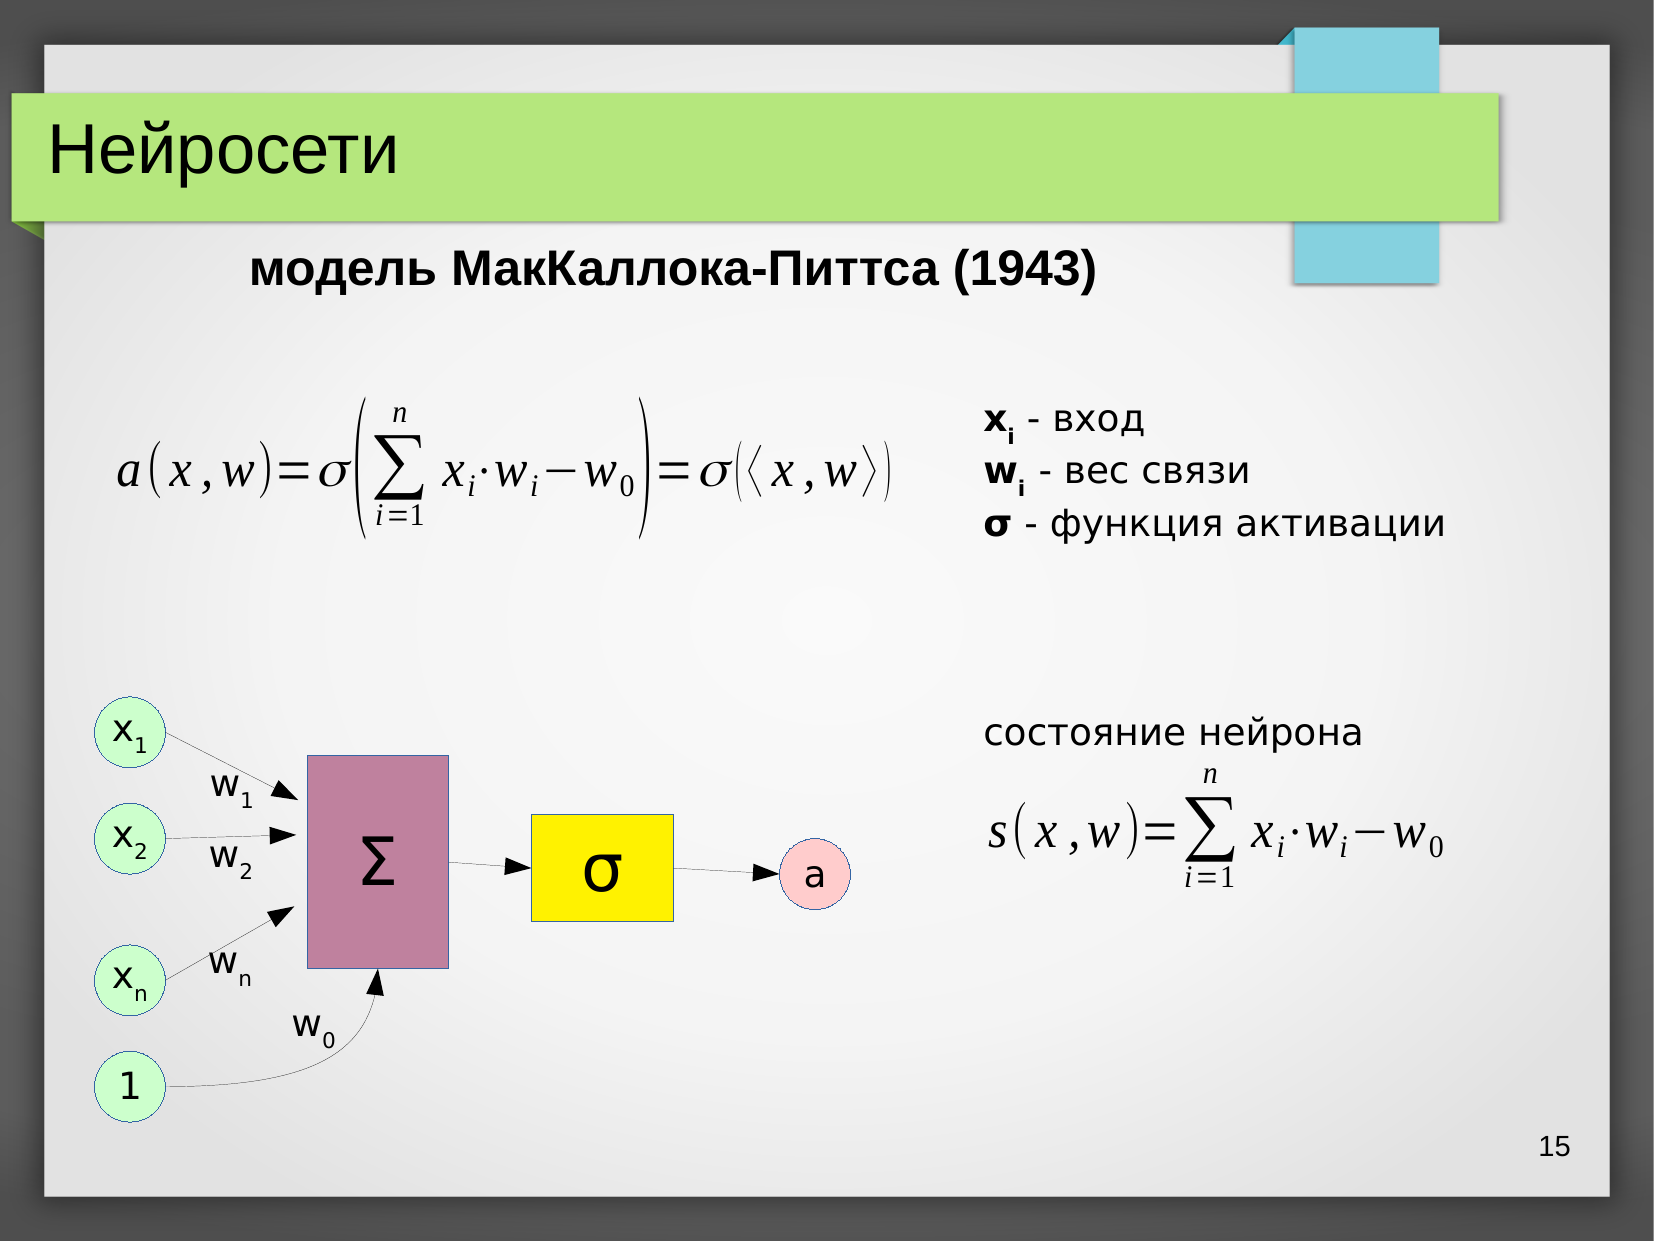

# Нейросети
модель МакКаллока-Питтса (1943)
xi - вход
wi - вес связи
σ - функция активации
x1
состояние нейрона
Σ
x2
σ
a
xn
1
15